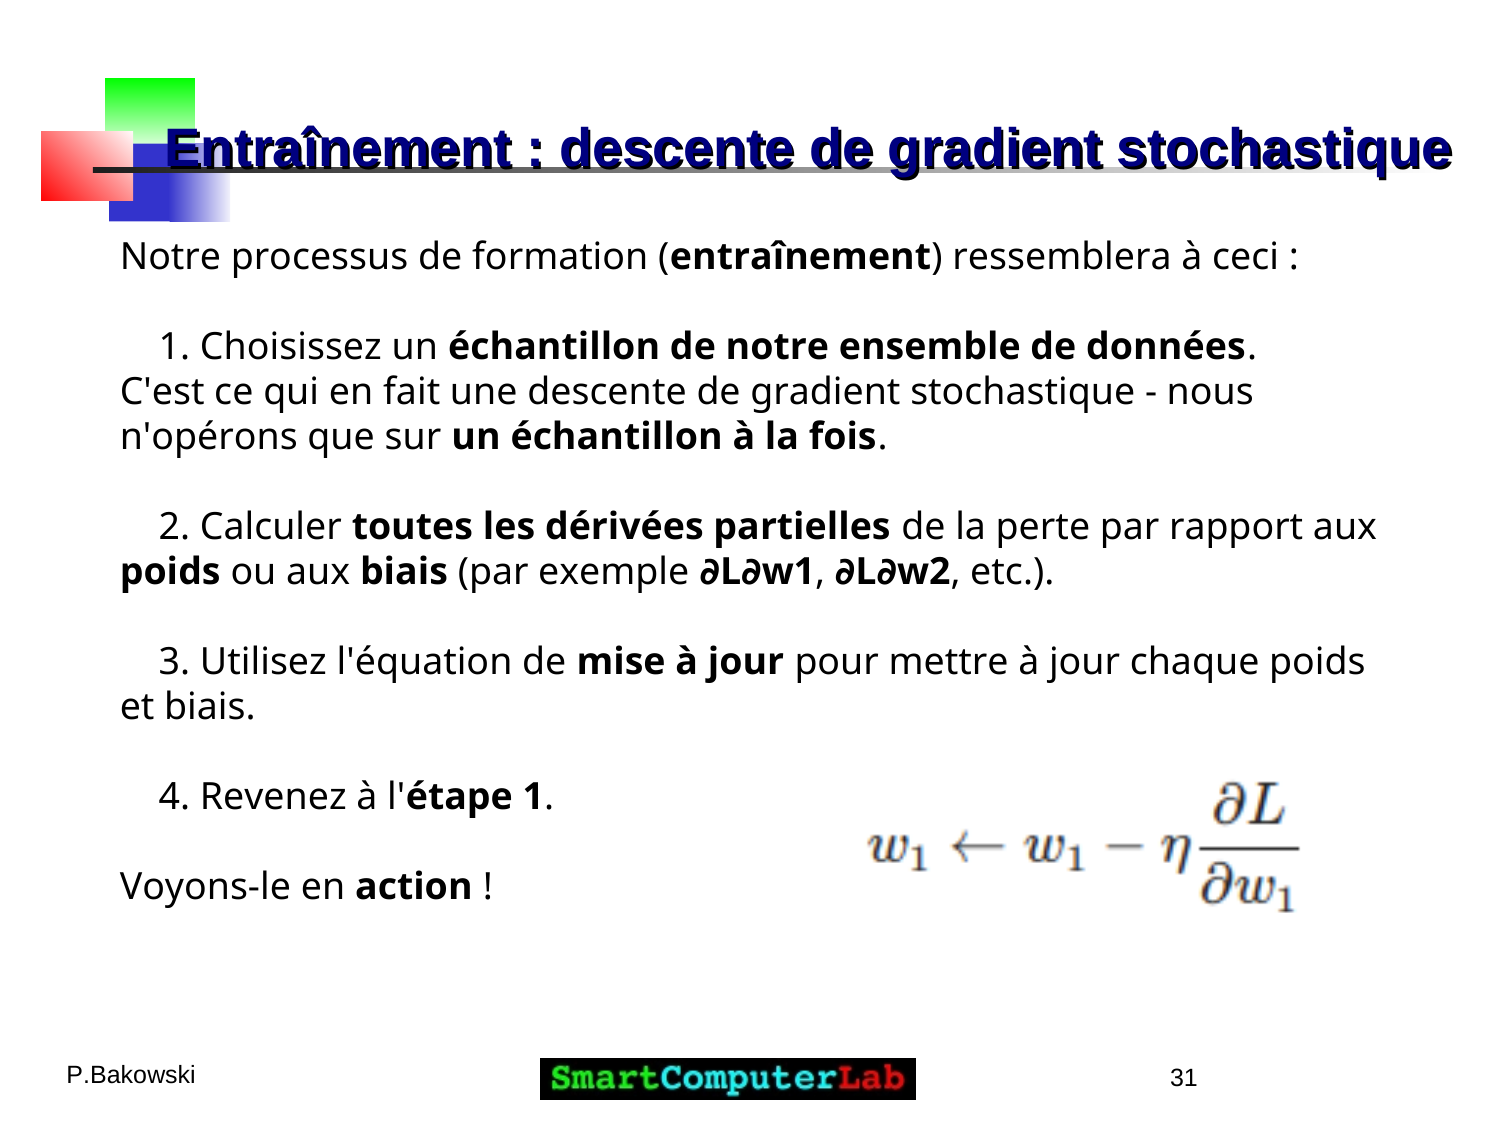

# Entraînement : descente de gradient stochastique
Notre processus de formation (entraînement) ressemblera à ceci :
 1. Choisissez un échantillon de notre ensemble de données.
C'est ce qui en fait une descente de gradient stochastique - nous n'opérons que sur un échantillon à la fois.
 2. Calculer toutes les dérivées partielles de la perte par rapport aux poids ou aux biais (par exemple ∂L∂w1, ∂L∂w2, etc.).
 3. Utilisez l'équation de mise à jour pour mettre à jour chaque poids et biais.
 4. Revenez à l'étape 1.
Voyons-le en action !
31